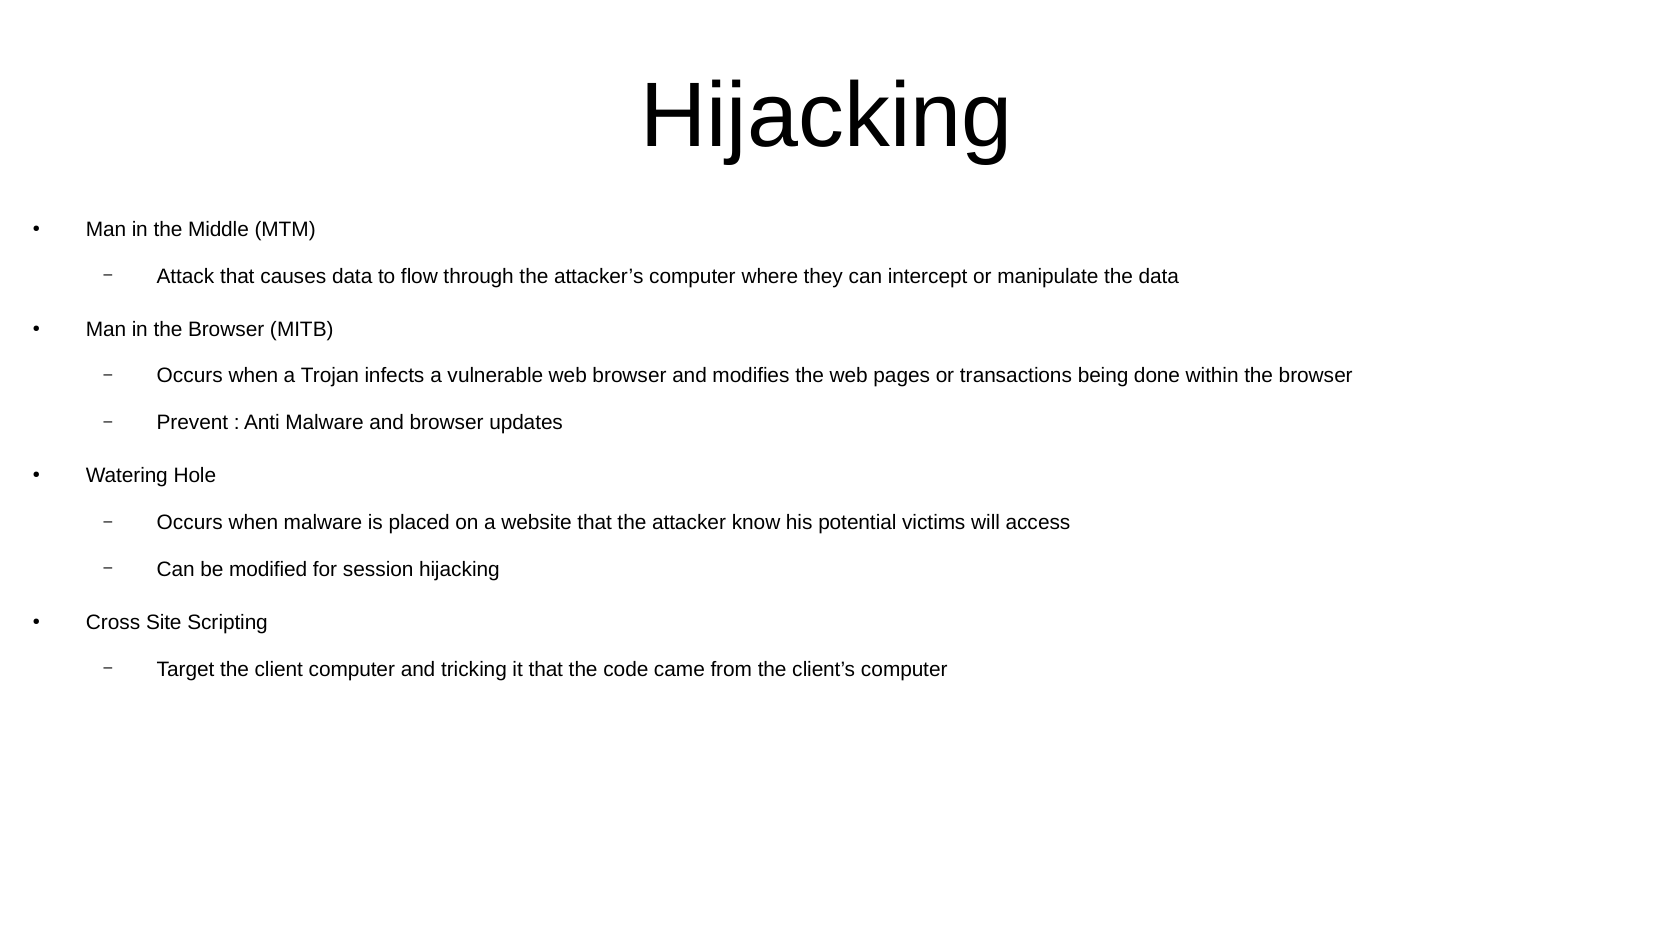

# Hijacking
Man in the Middle (MTM)
Attack that causes data to flow through the attacker’s computer where they can intercept or manipulate the data
Man in the Browser (MITB)
Occurs when a Trojan infects a vulnerable web browser and modifies the web pages or transactions being done within the browser
Prevent : Anti Malware and browser updates
Watering Hole
Occurs when malware is placed on a website that the attacker know his potential victims will access
Can be modified for session hijacking
Cross Site Scripting
Target the client computer and tricking it that the code came from the client’s computer